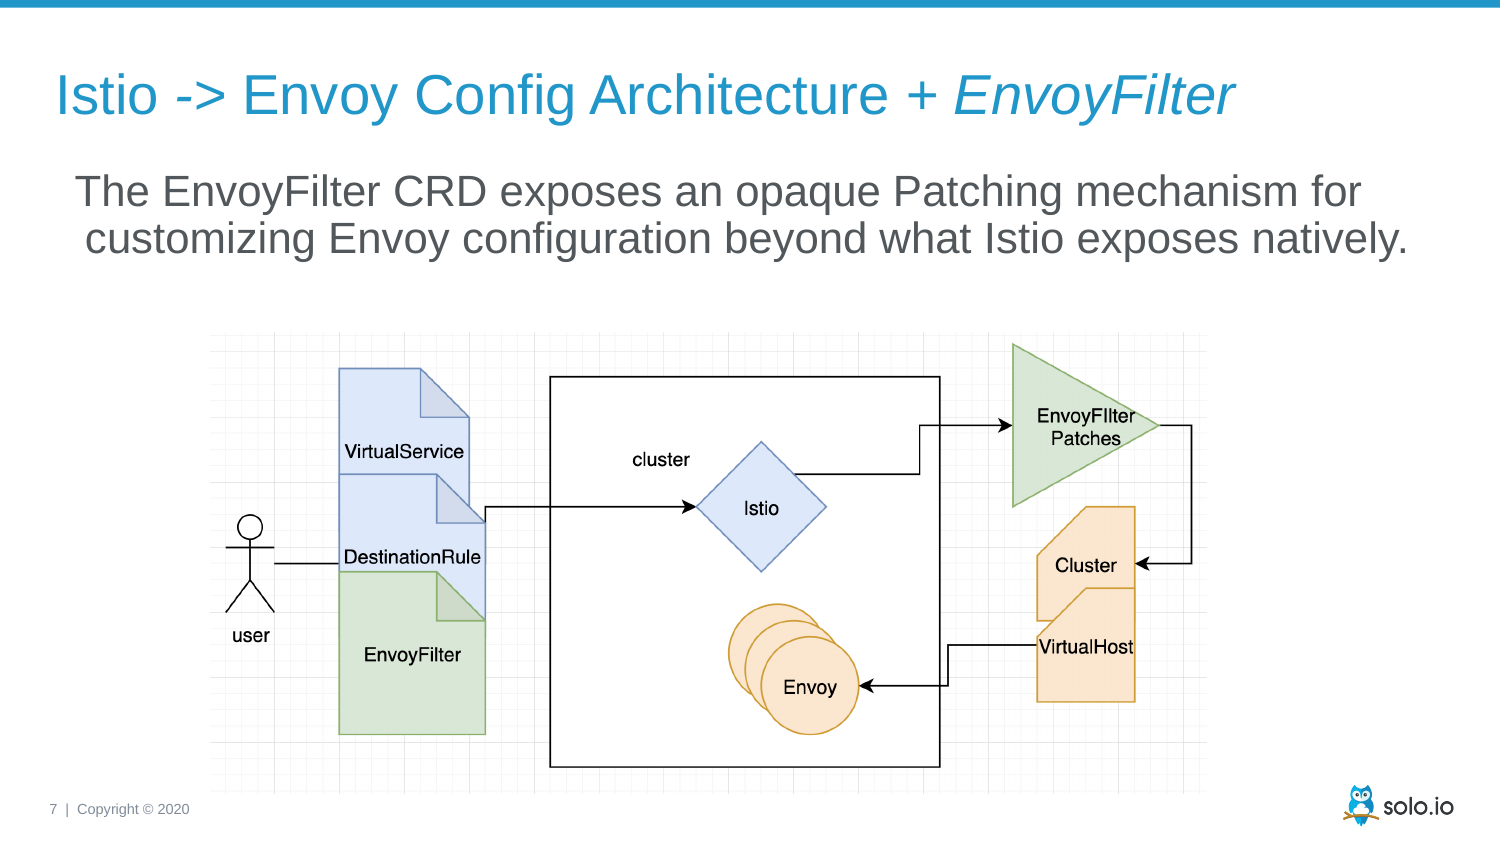

# Istio -> Envoy Config Architecture + EnvoyFilter
The EnvoyFilter CRD exposes an opaque Patching mechanism for customizing Envoy configuration beyond what Istio exposes natively.